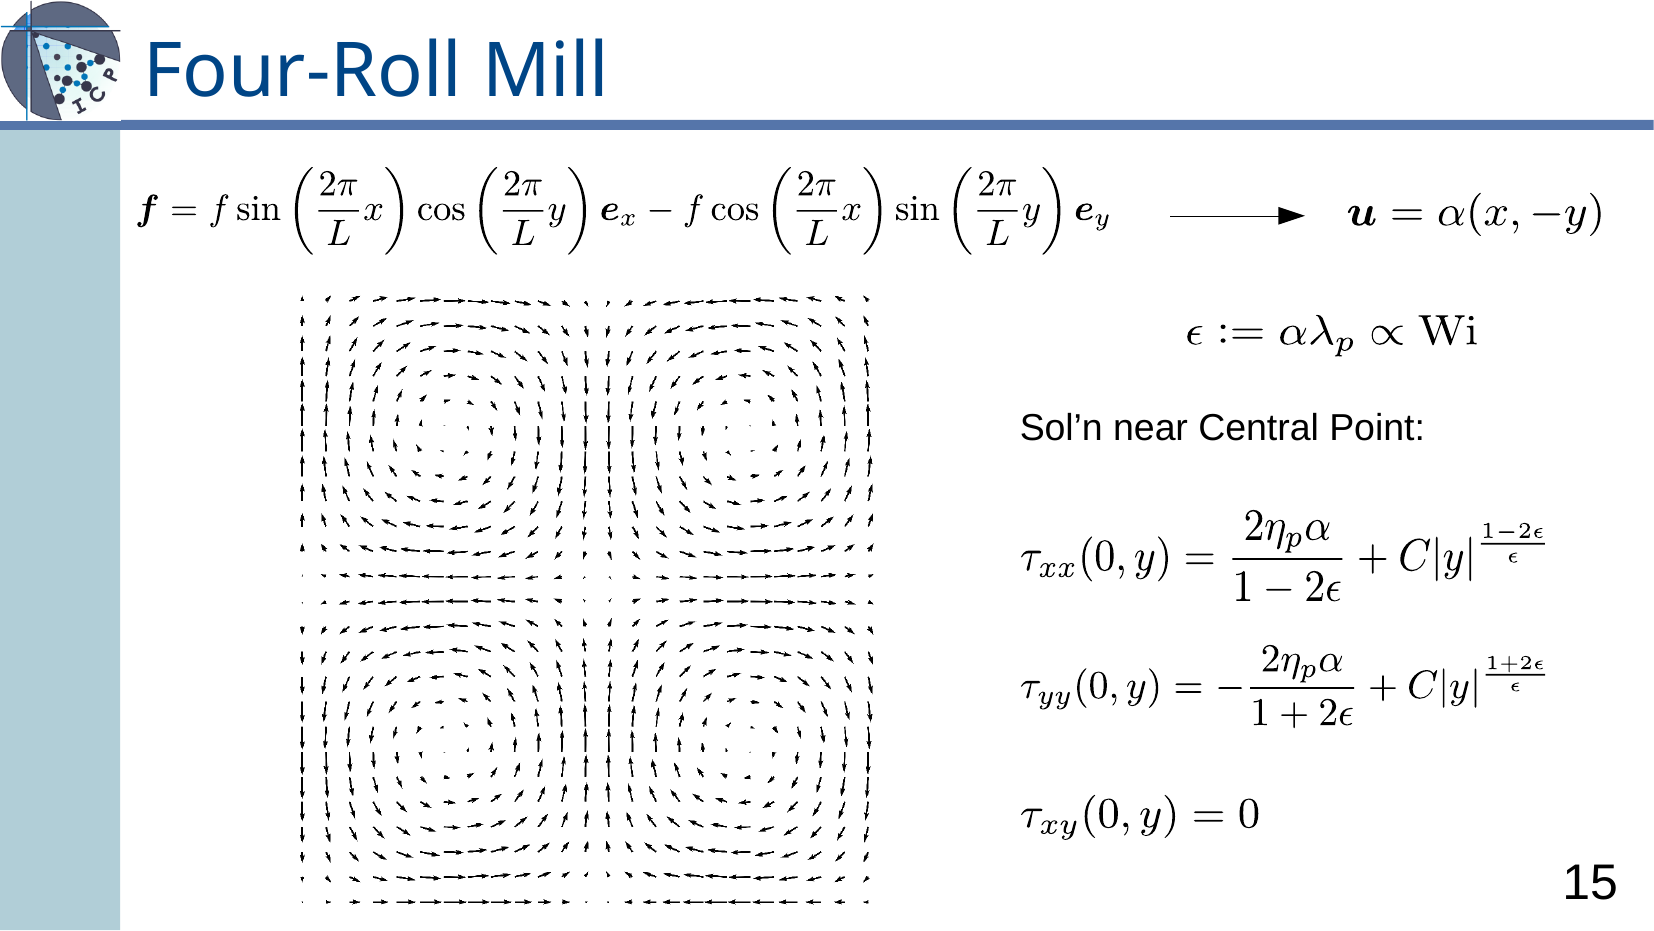

# Four-Roll Mill
Sol’n near Central Point:
15